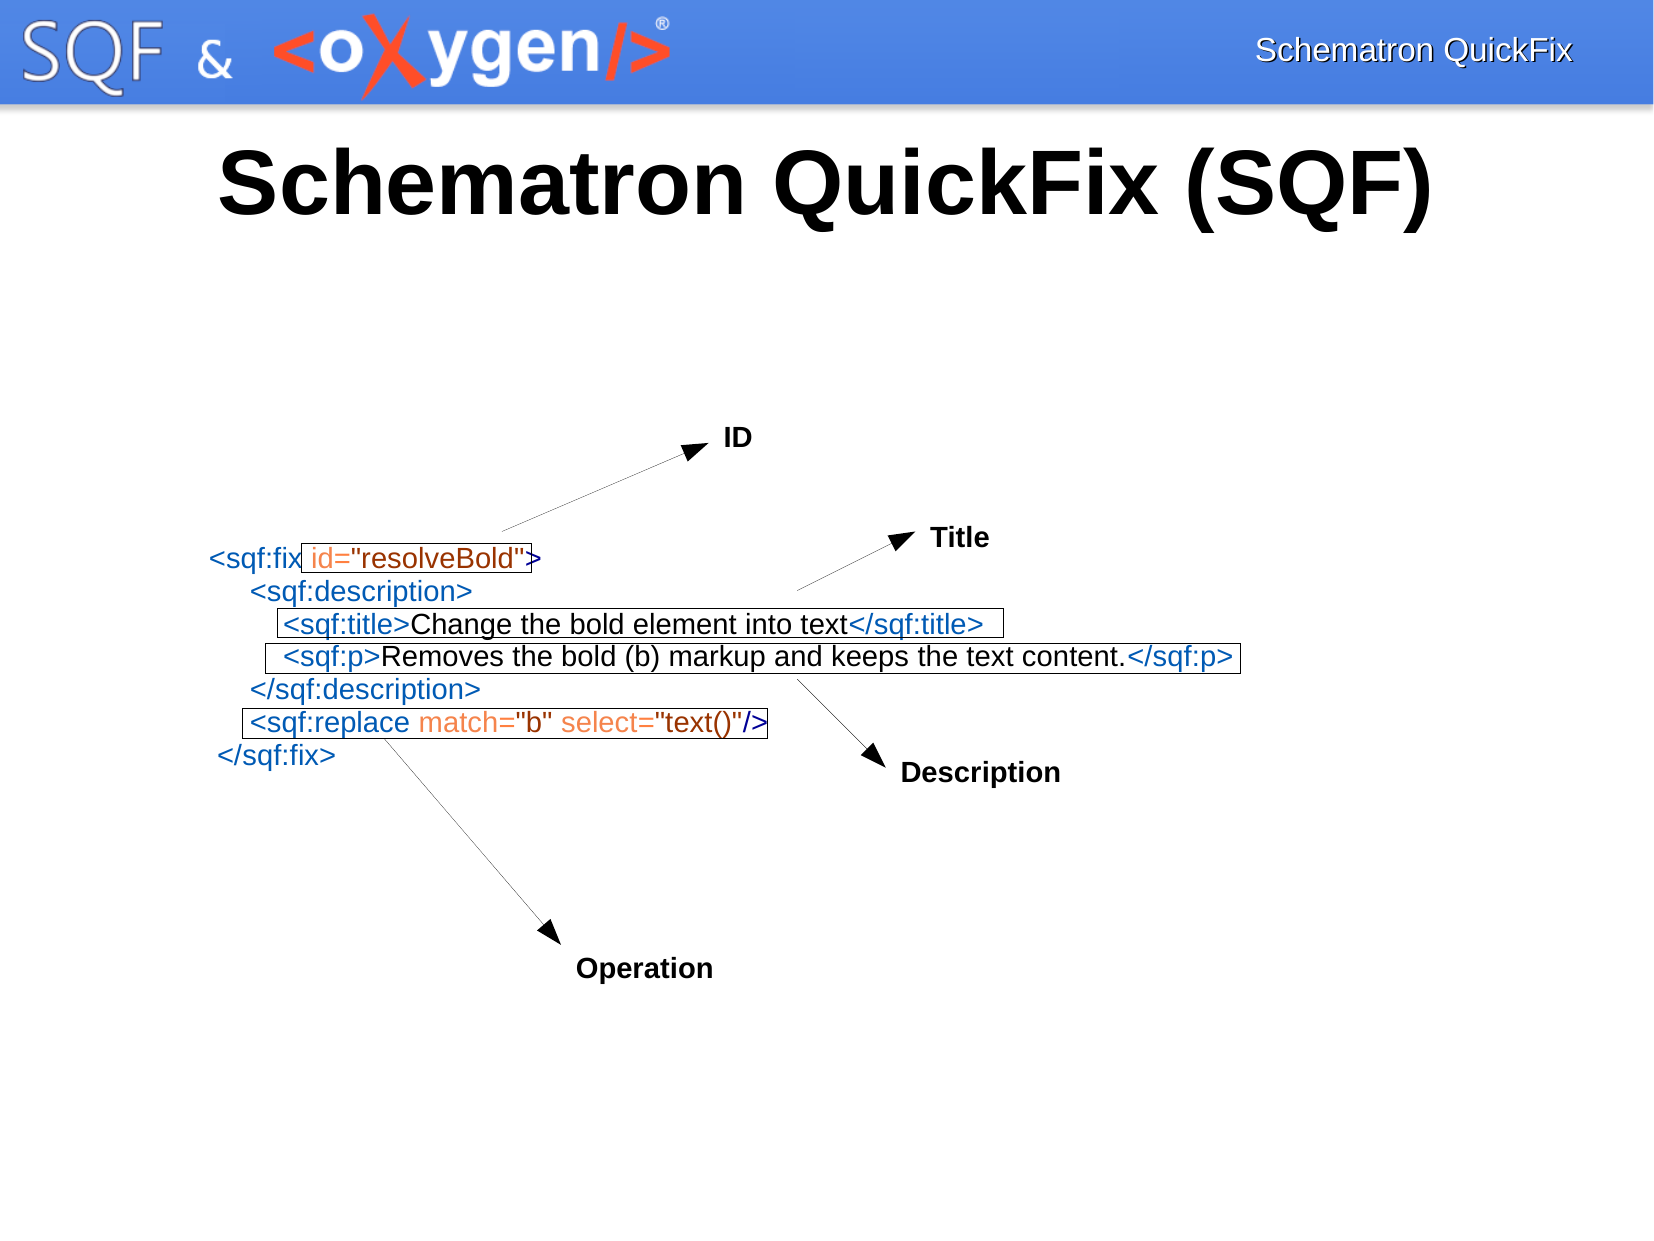

# Schematron QuickFix (SQF)
ID
 <sqf:fix id="resolveBold">
 <sqf:description>
 <sqf:title>Change the bold element into text</sqf:title>
 <sqf:p>Removes the bold (b) markup and keeps the text content.</sqf:p>
 </sqf:description>
 <sqf:replace match="b" select="text()"/>
 </sqf:fix>
Title
Description
Operation